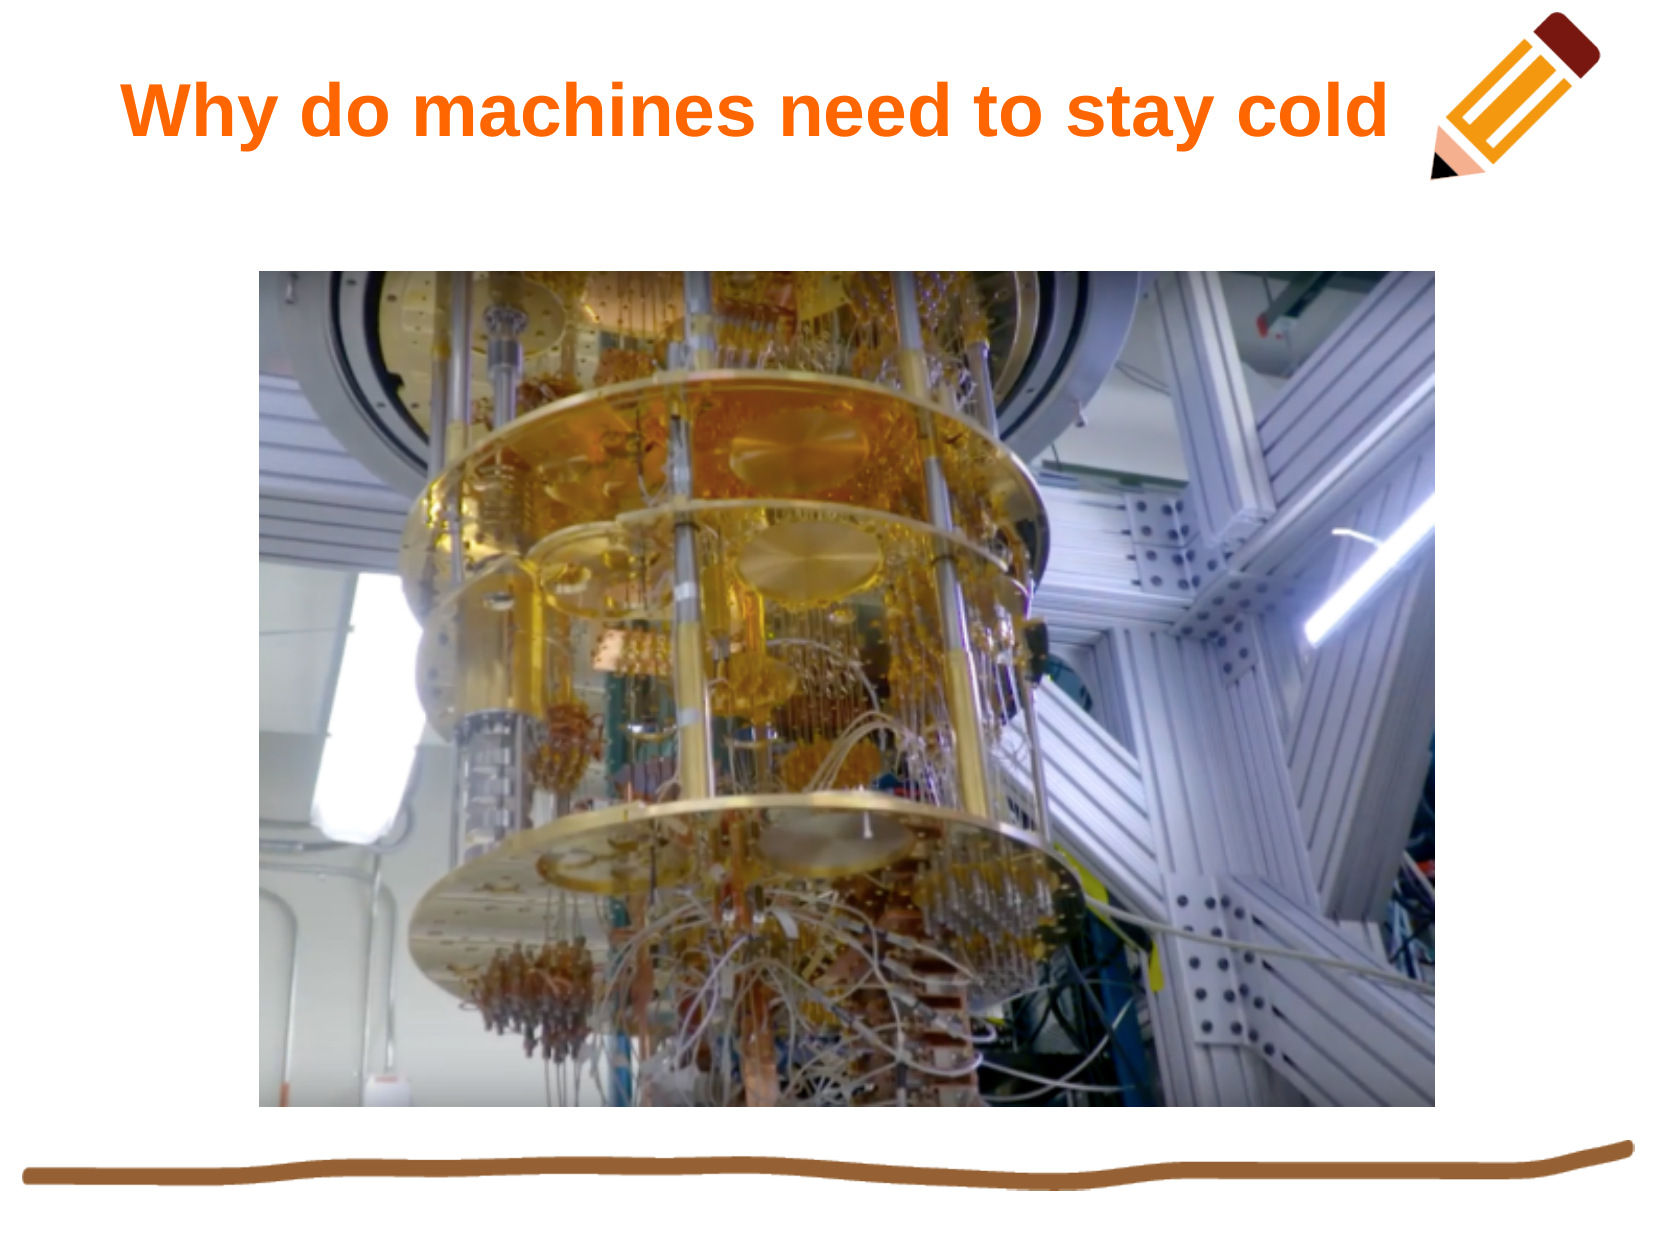

# Why do machines need to stay cold